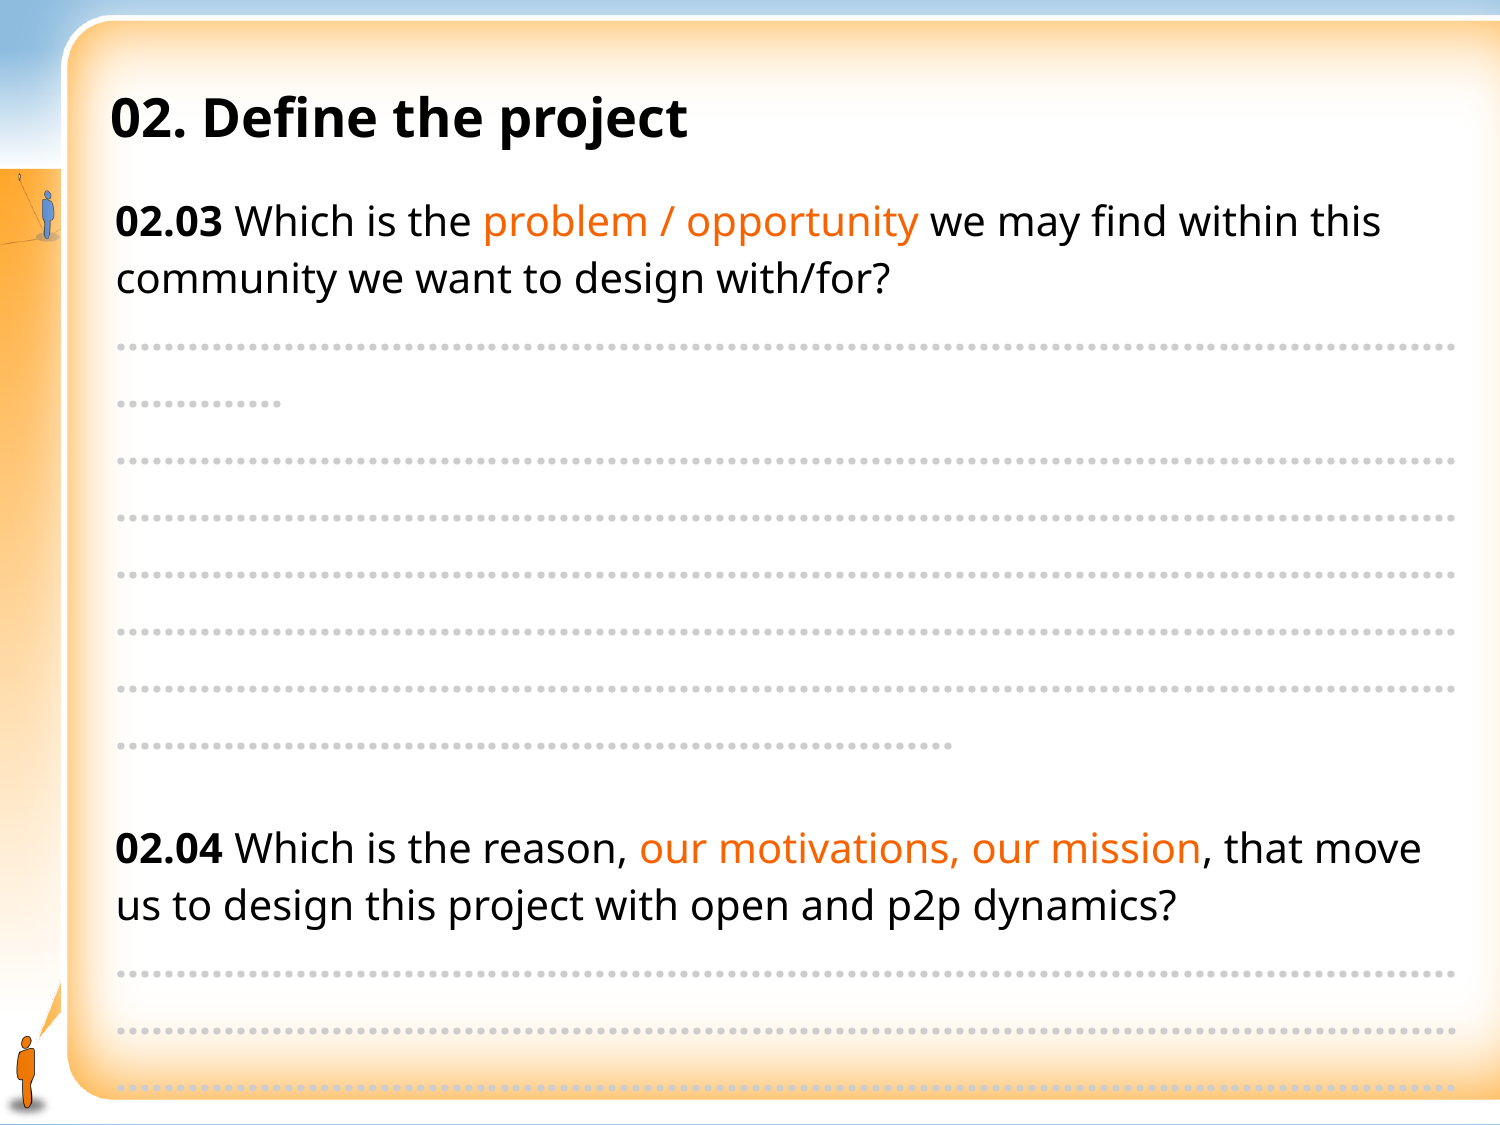

# 02. Define the project
02.03 Which is the problem / opportunity we may find within this community we want to design with/for?
..............................................................................................................................
......................................................................................................................................................................................................................................................................................................................................................................................................................................................................................................................................................................................................................................................
02.04 Which is the reason, our motivations, our mission, that move us to design this project with open and p2p dynamics?
....................................................................................................................................................................................................................................................................................................................................................................................................................................................................................................................................................................................................................................................................................................................................................................................